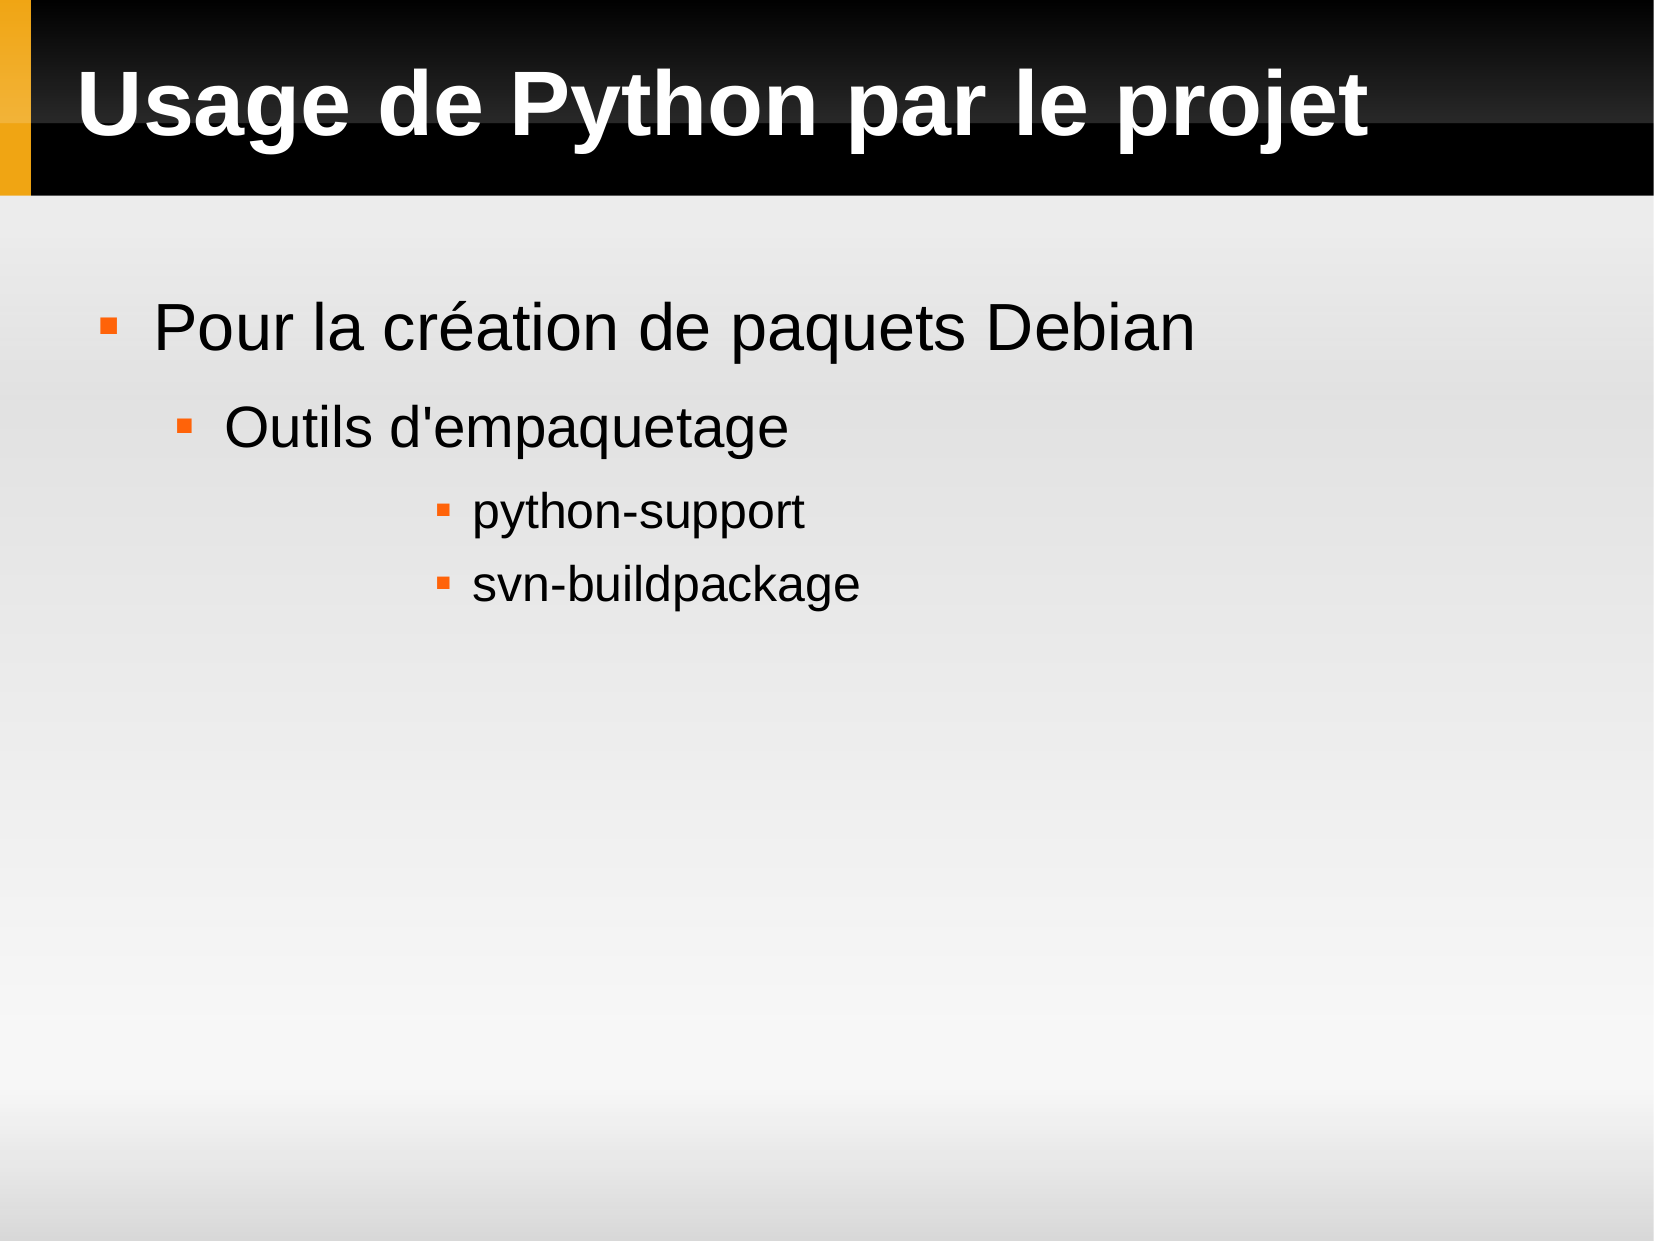

# Usage de Python par le projet
Pour la création de paquets Debian
Outils d'empaquetage
python-support
svn-buildpackage